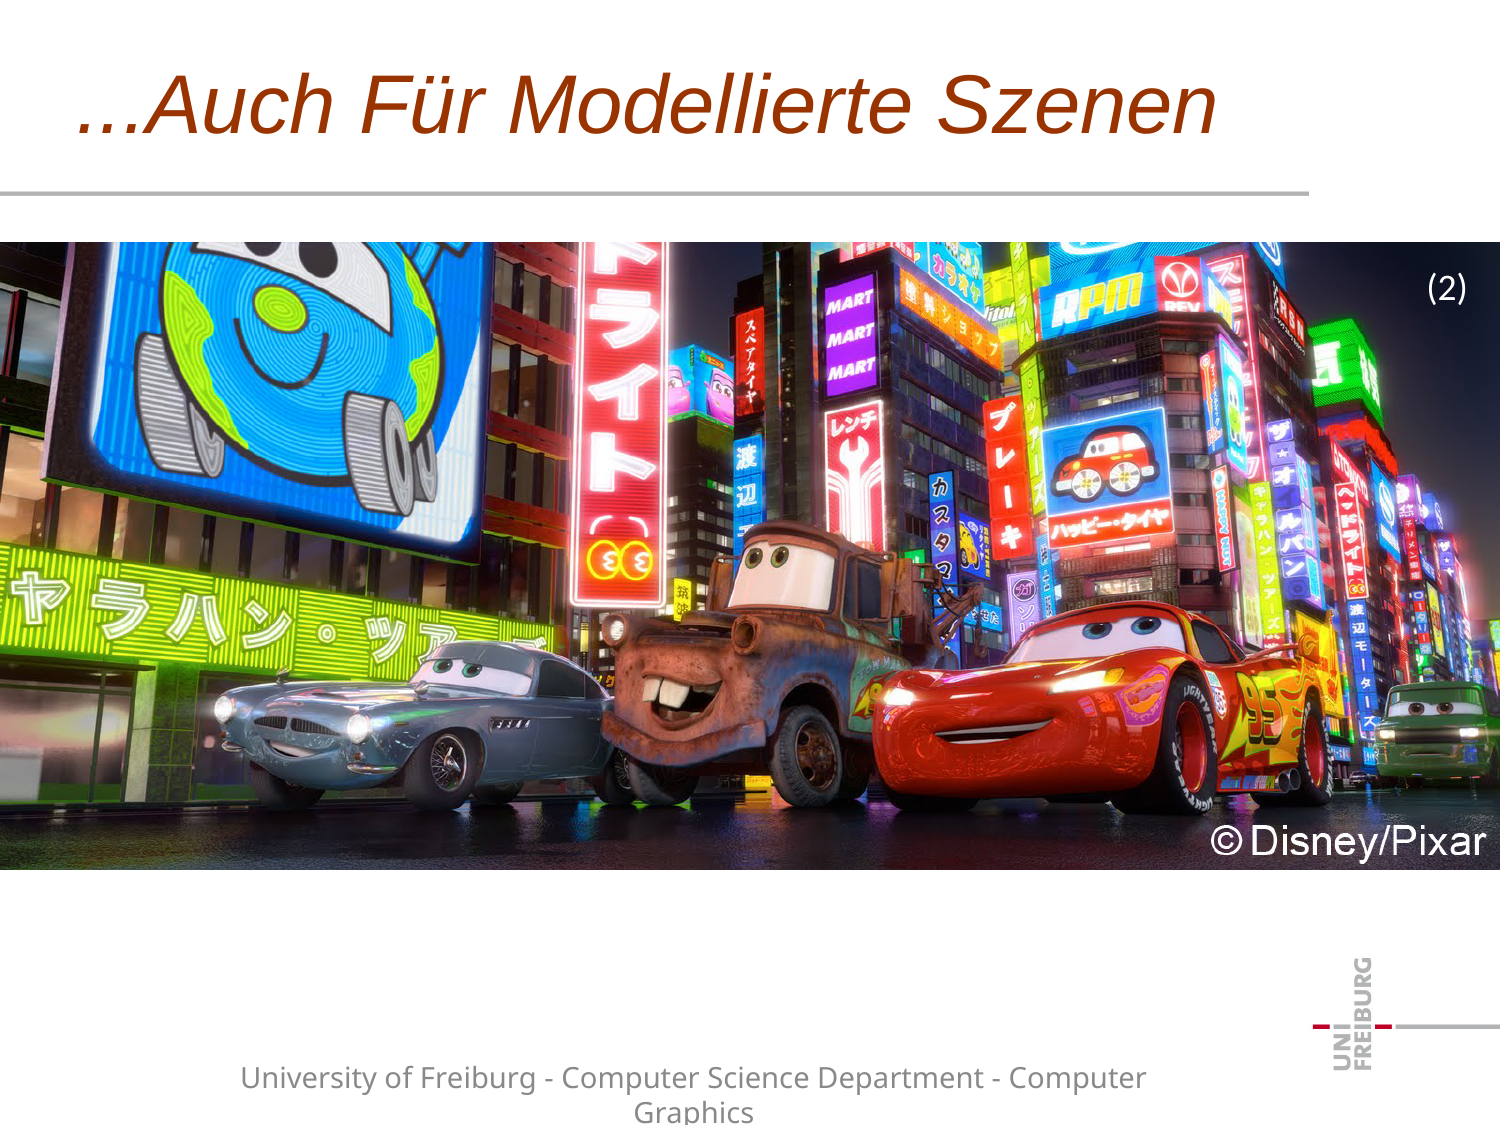

# ...Auch Für Modellierte Szenen
(2)
3